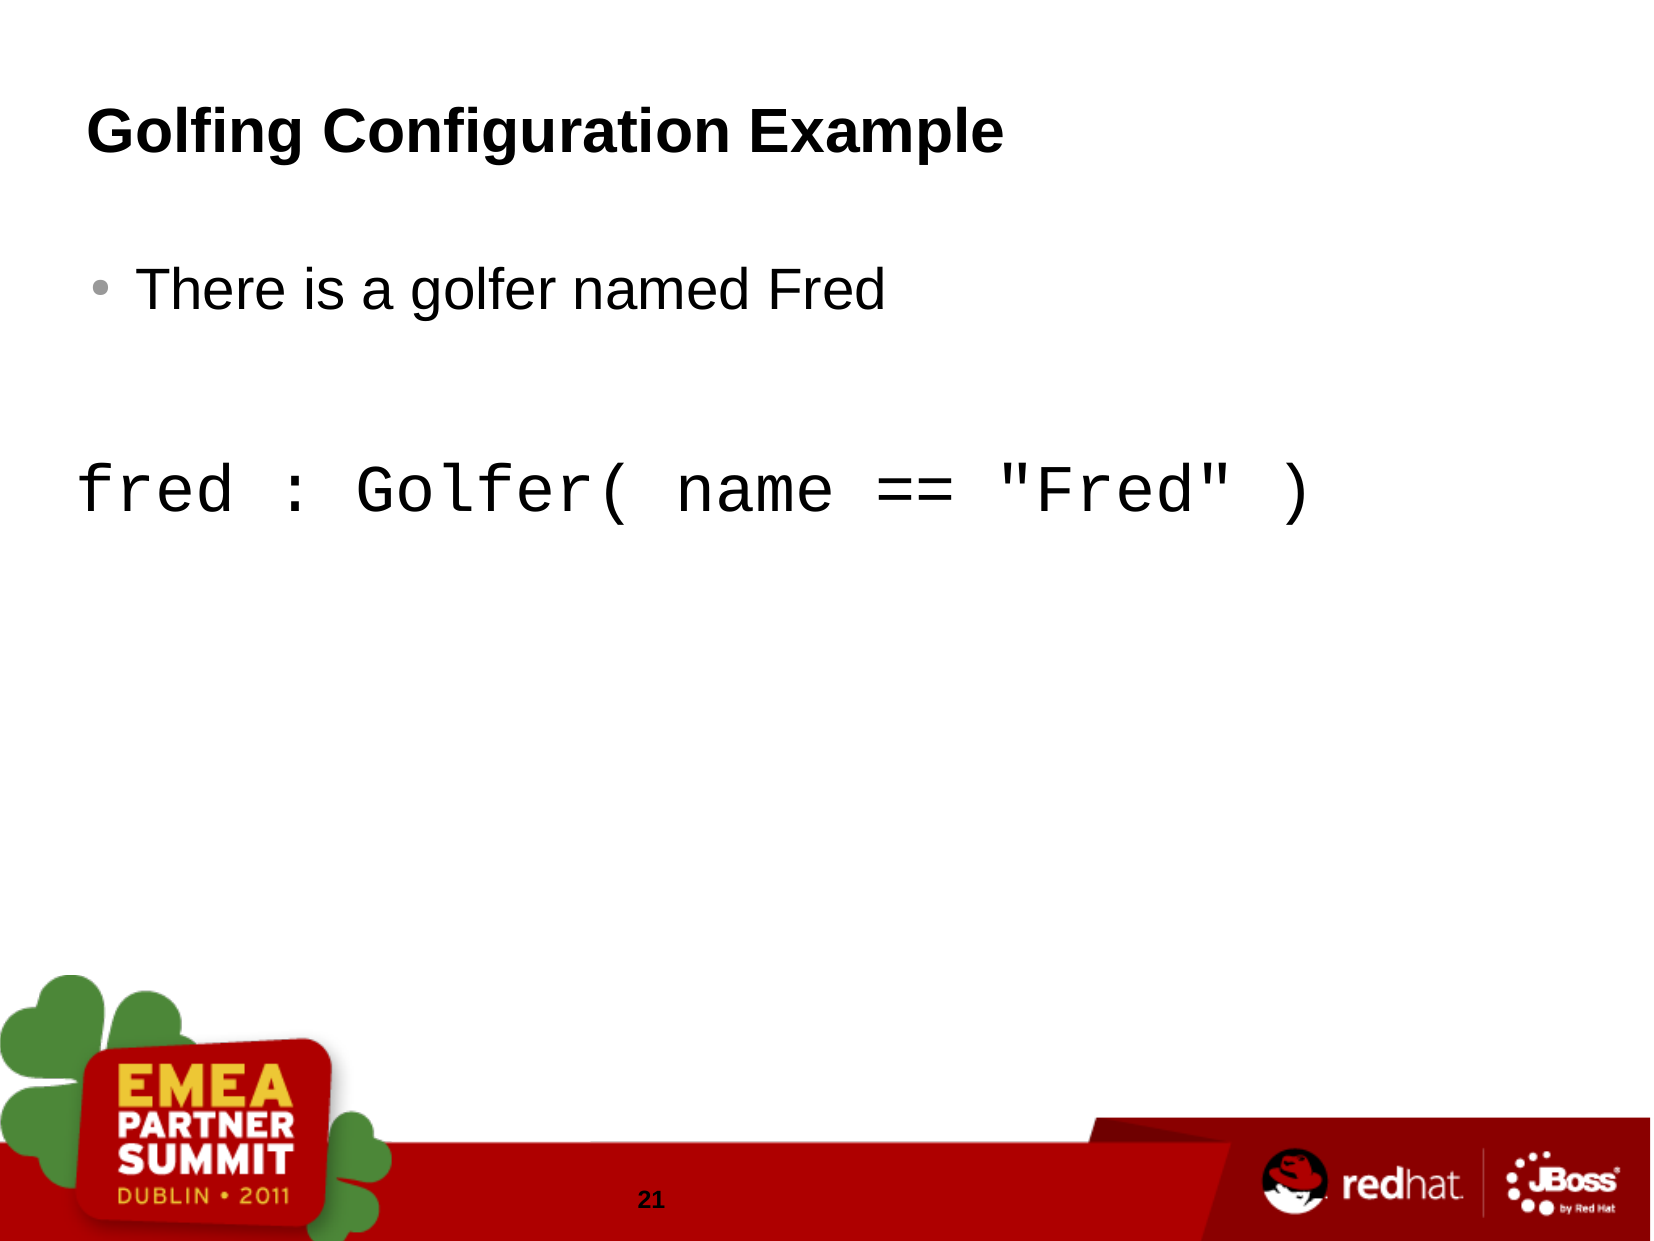

# Golfing Configuration Example
There is a golfer named Fred
fred : Golfer( name == "Fred" )